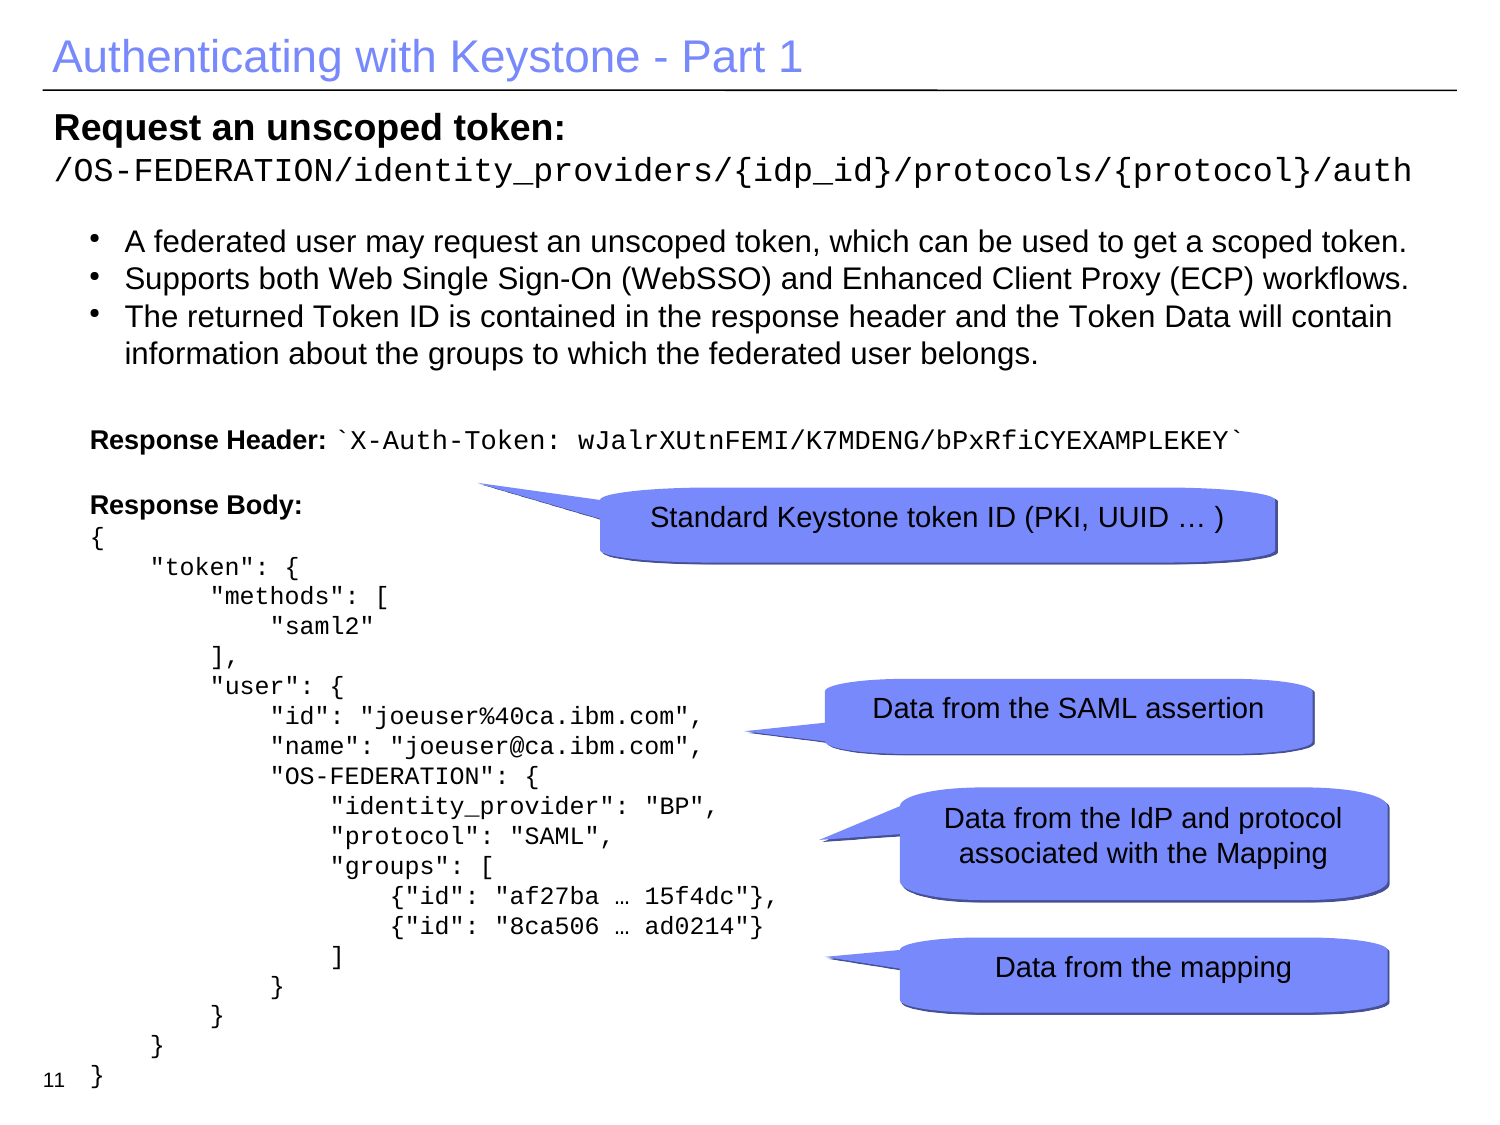

Authenticating with Keystone - Part 1
Request an unscoped token:
/OS-FEDERATION/identity_providers/{idp_id}/protocols/{protocol}/auth
A federated user may request an unscoped token, which can be used to get a scoped token.
Supports both Web Single Sign-On (WebSSO) and Enhanced Client Proxy (ECP) workflows.
The returned Token ID is contained in the response header and the Token Data will contain information about the groups to which the federated user belongs.
Response Header: `X-Auth-Token: wJalrXUtnFEMI/K7MDENG/bPxRfiCYEXAMPLEKEY`
Response Body:
{
 "token": {
 "methods": [
 "saml2"
 ],
 "user": {
 "id": "joeuser%40ca.ibm.com",
 "name": "joeuser@ca.ibm.com",
 "OS-FEDERATION": {
 "identity_provider": "BP",
 "protocol": "SAML",
 "groups": [
 {"id": "af27ba … 15f4dc"},
 {"id": "8ca506 … ad0214"}
 ]
 }
 }
 }
}
Standard Keystone token ID (PKI, UUID … )
Data from the SAML assertion
Data from the IdP and protocol associated with the Mapping
Data from the mapping